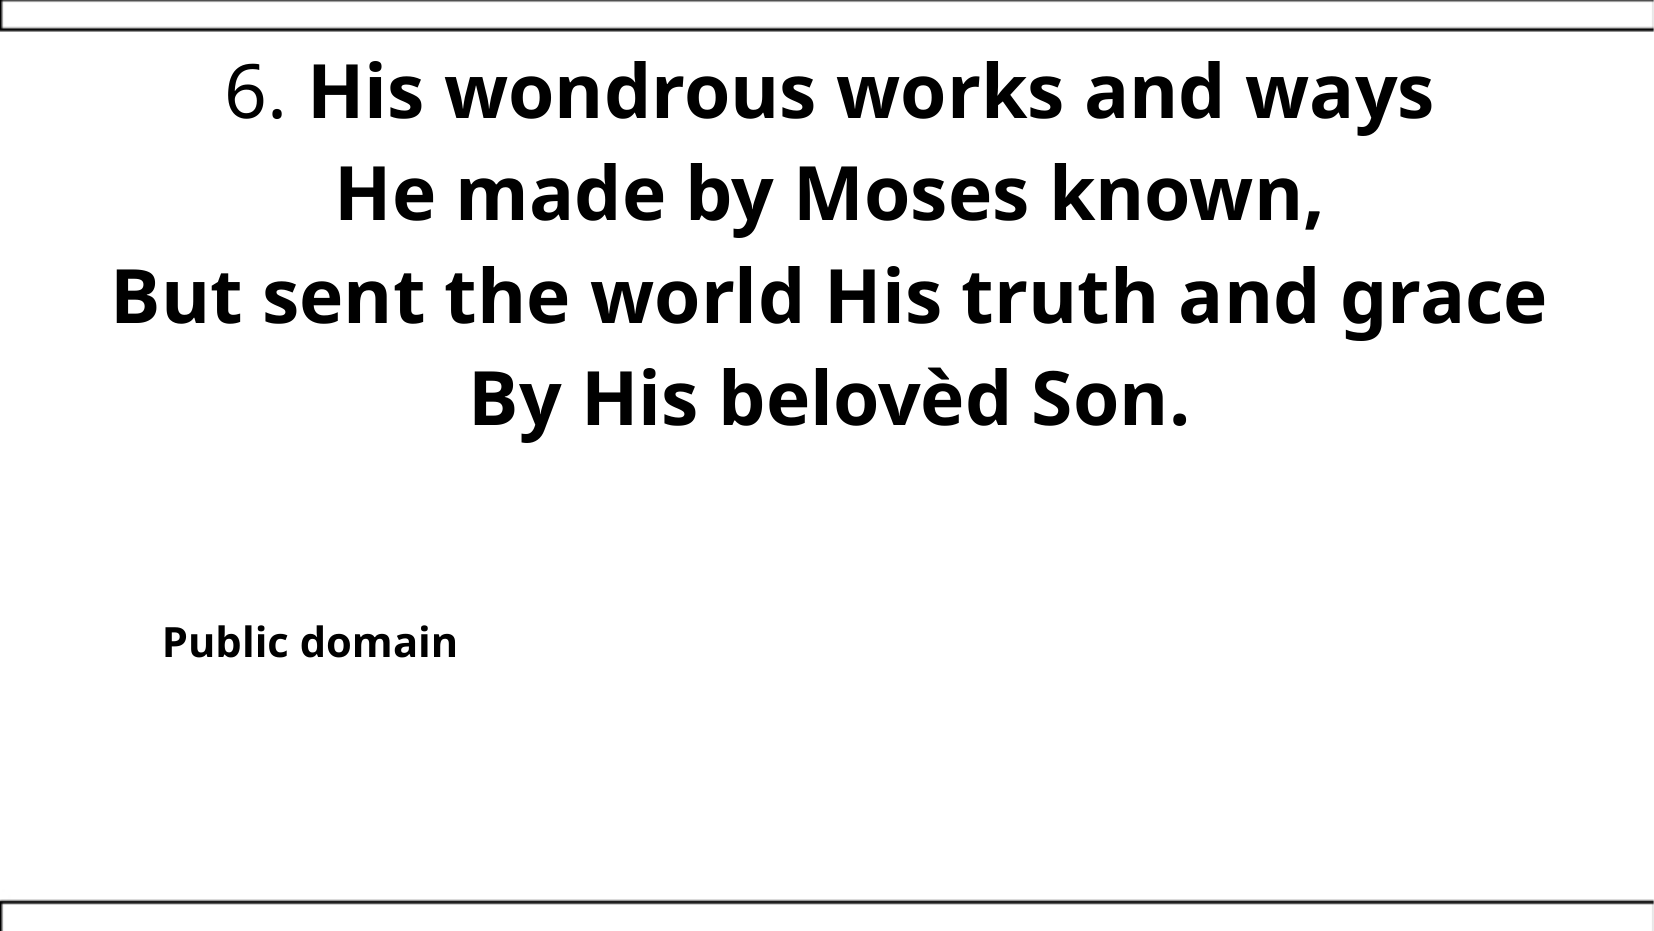

6. His wondrous works and ways
He made by Moses known,
But sent the world His truth and grace
By His belovèd Son.
 Public domain